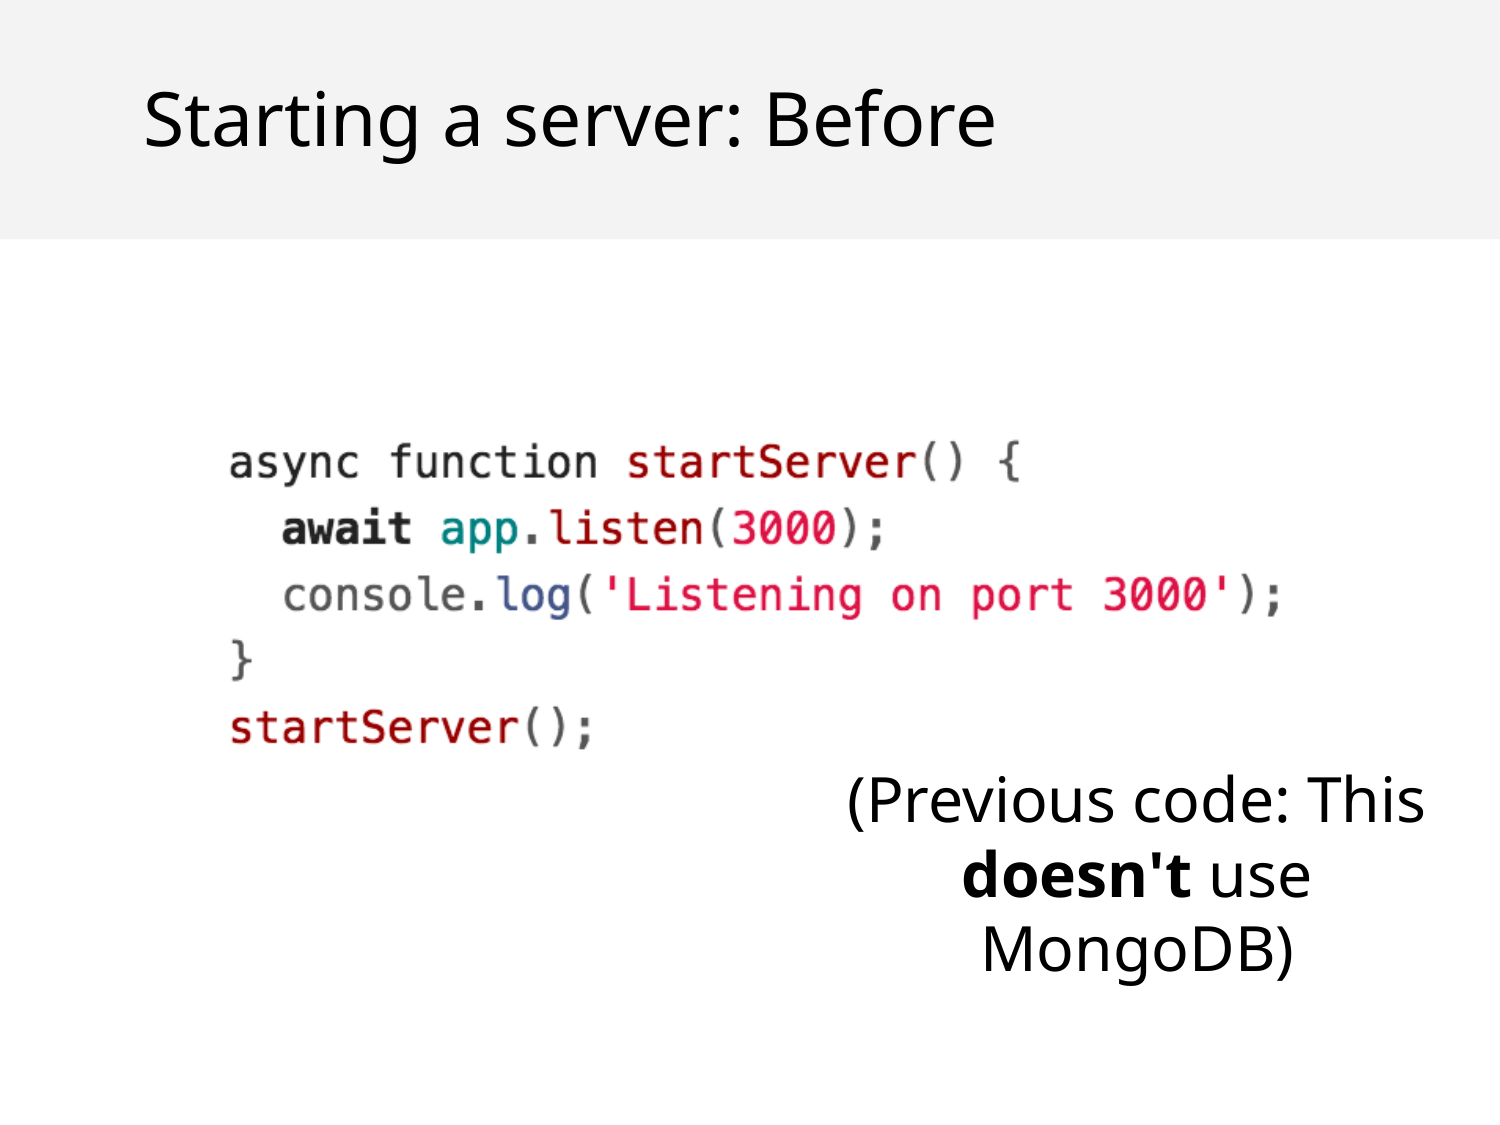

# Starting a server: Before
(Previous code: This doesn't use MongoDB)